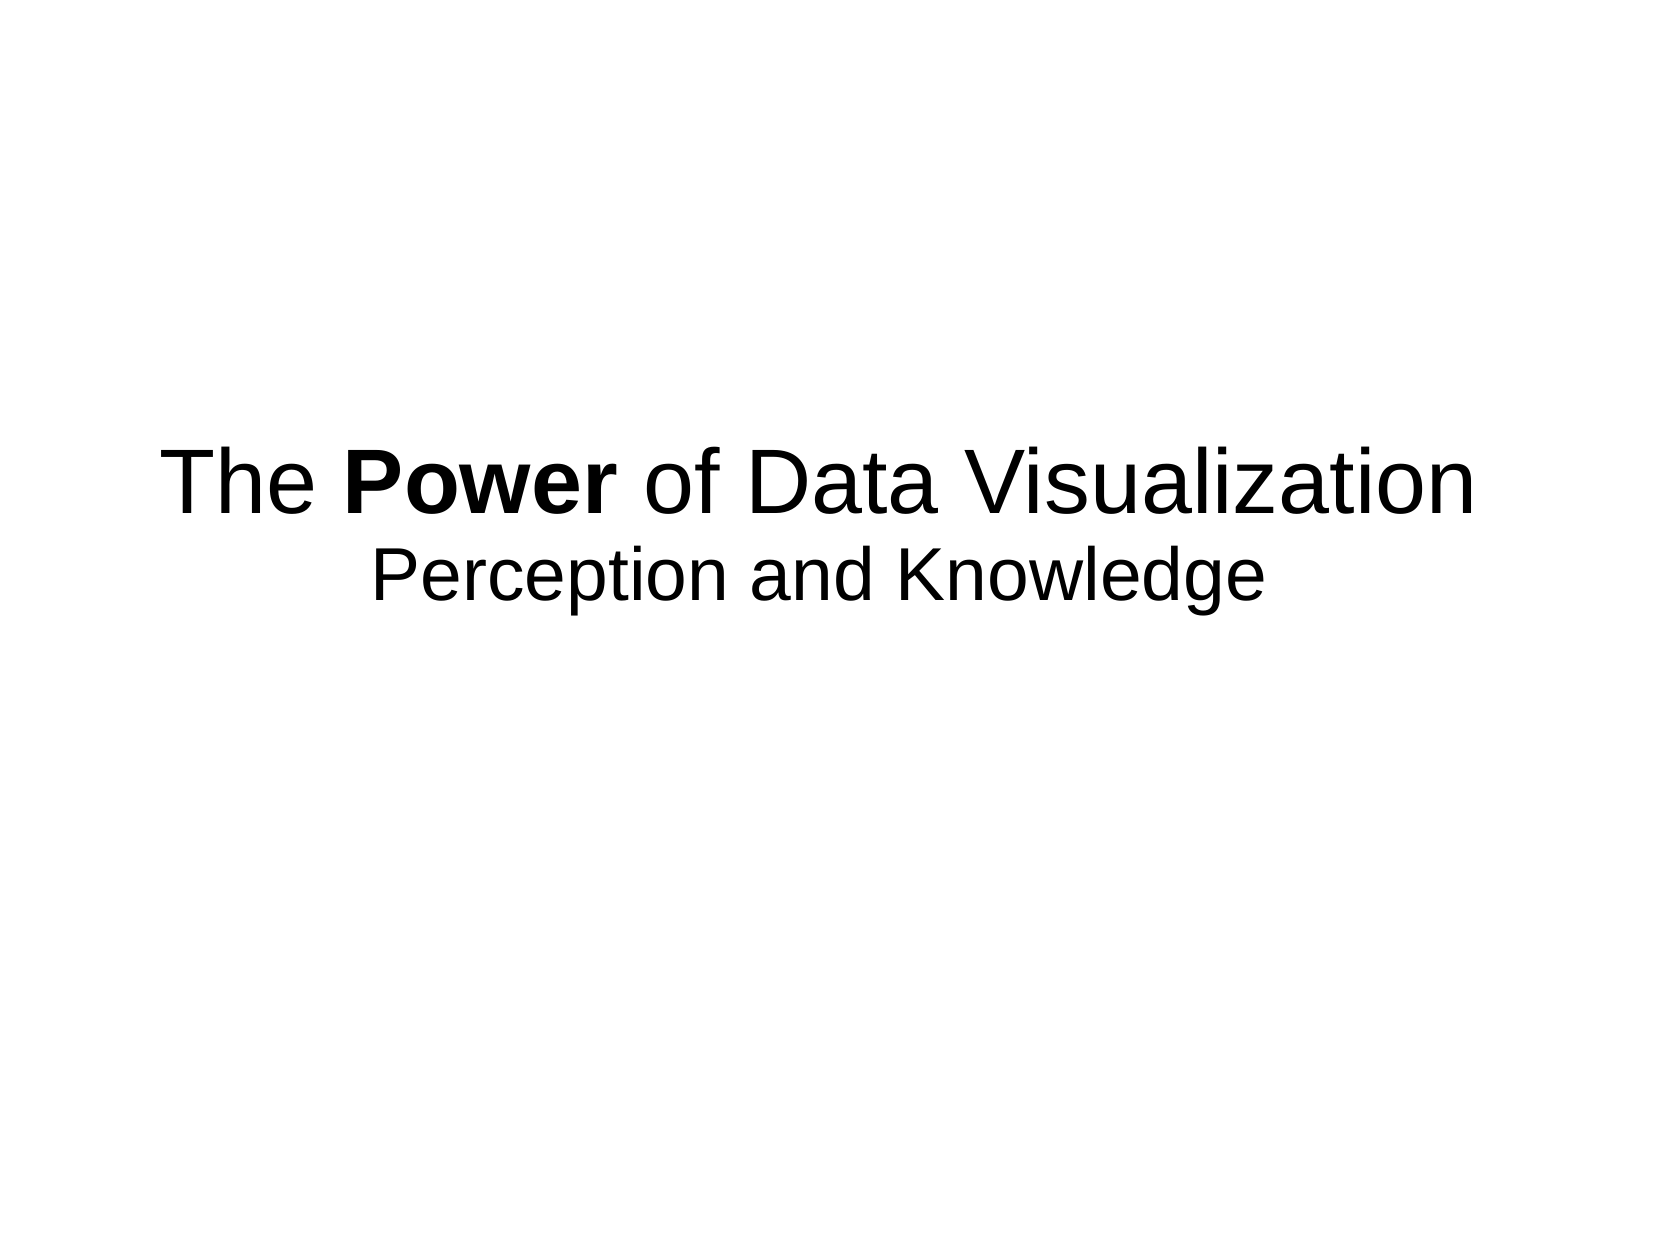

# The Power of Data Visualization Perception and Knowledge